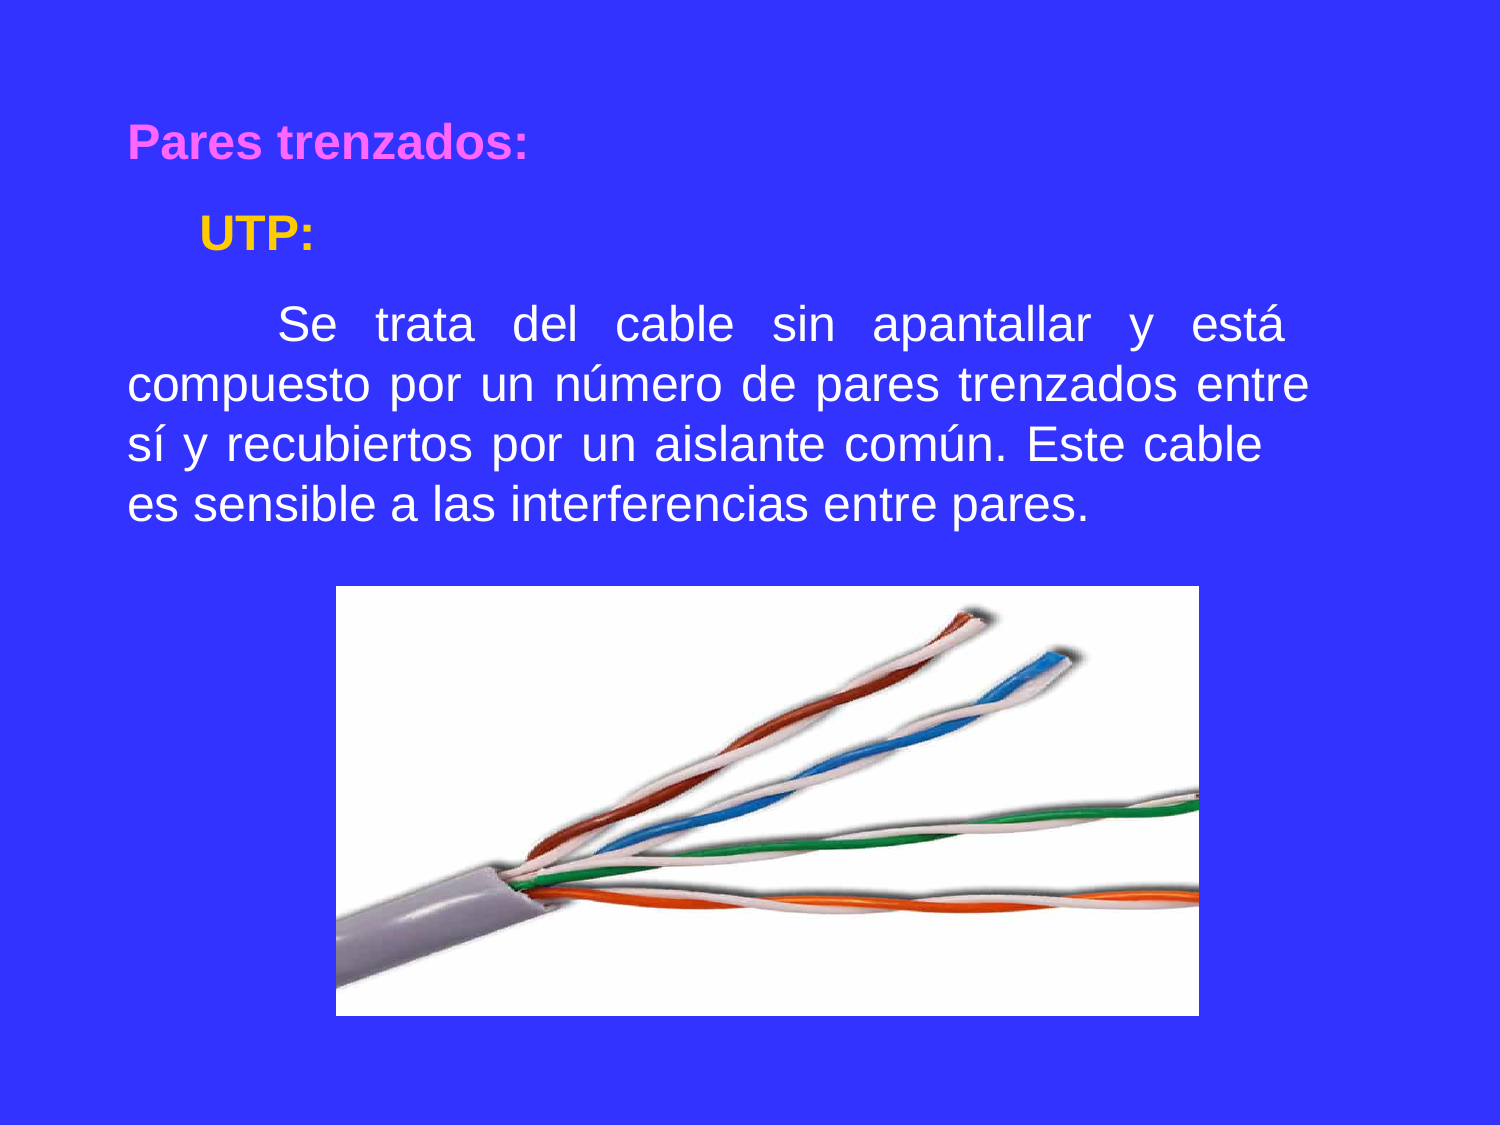

Pares trenzados:
	UTP:
		Se trata del cable sin apantallar y está 	compuesto por un número de pares trenzados entre 	sí y recubiertos por un aislante común. Este cable 	es sensible a las interferencias entre pares.